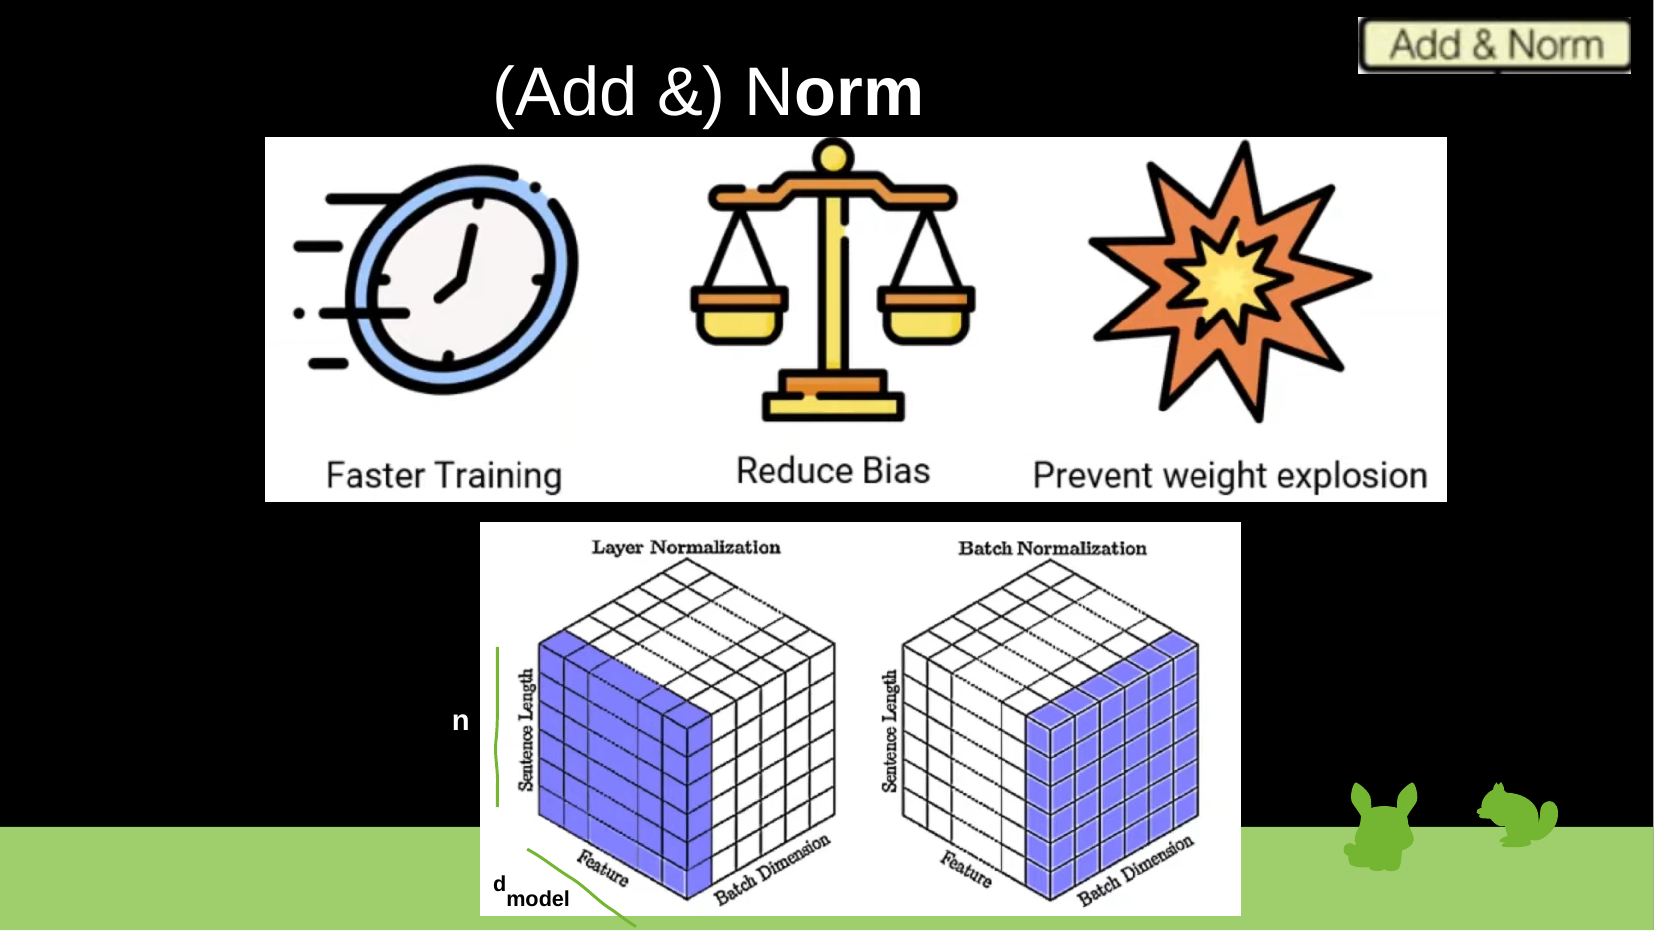

# (Add &) Norm
512
n
dmodel